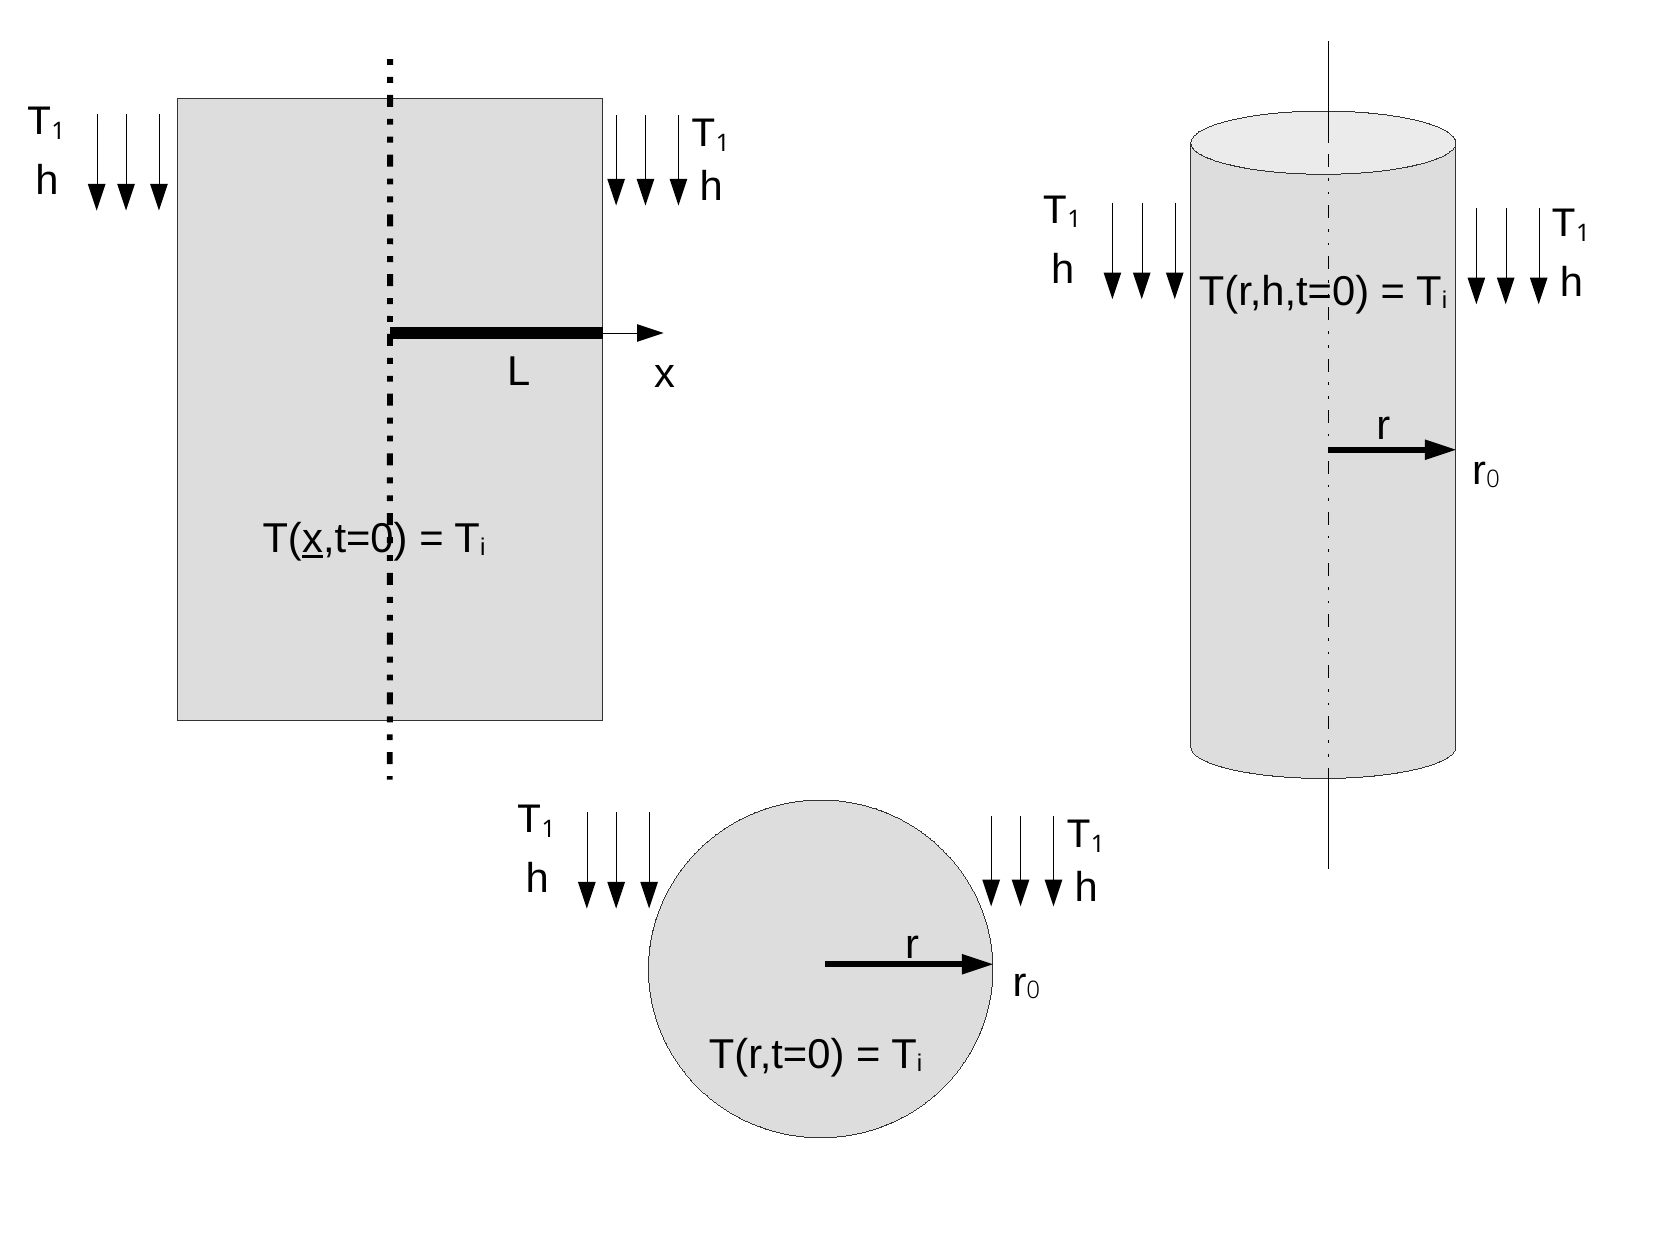

T1
T1
h
h
T1
T1
h
h
T(r,h,t=0) = Ti
L
x
r
r0
T(x,t=0) = Ti
T1
T1
h
h
r
r0
T(r,t=0) = Ti